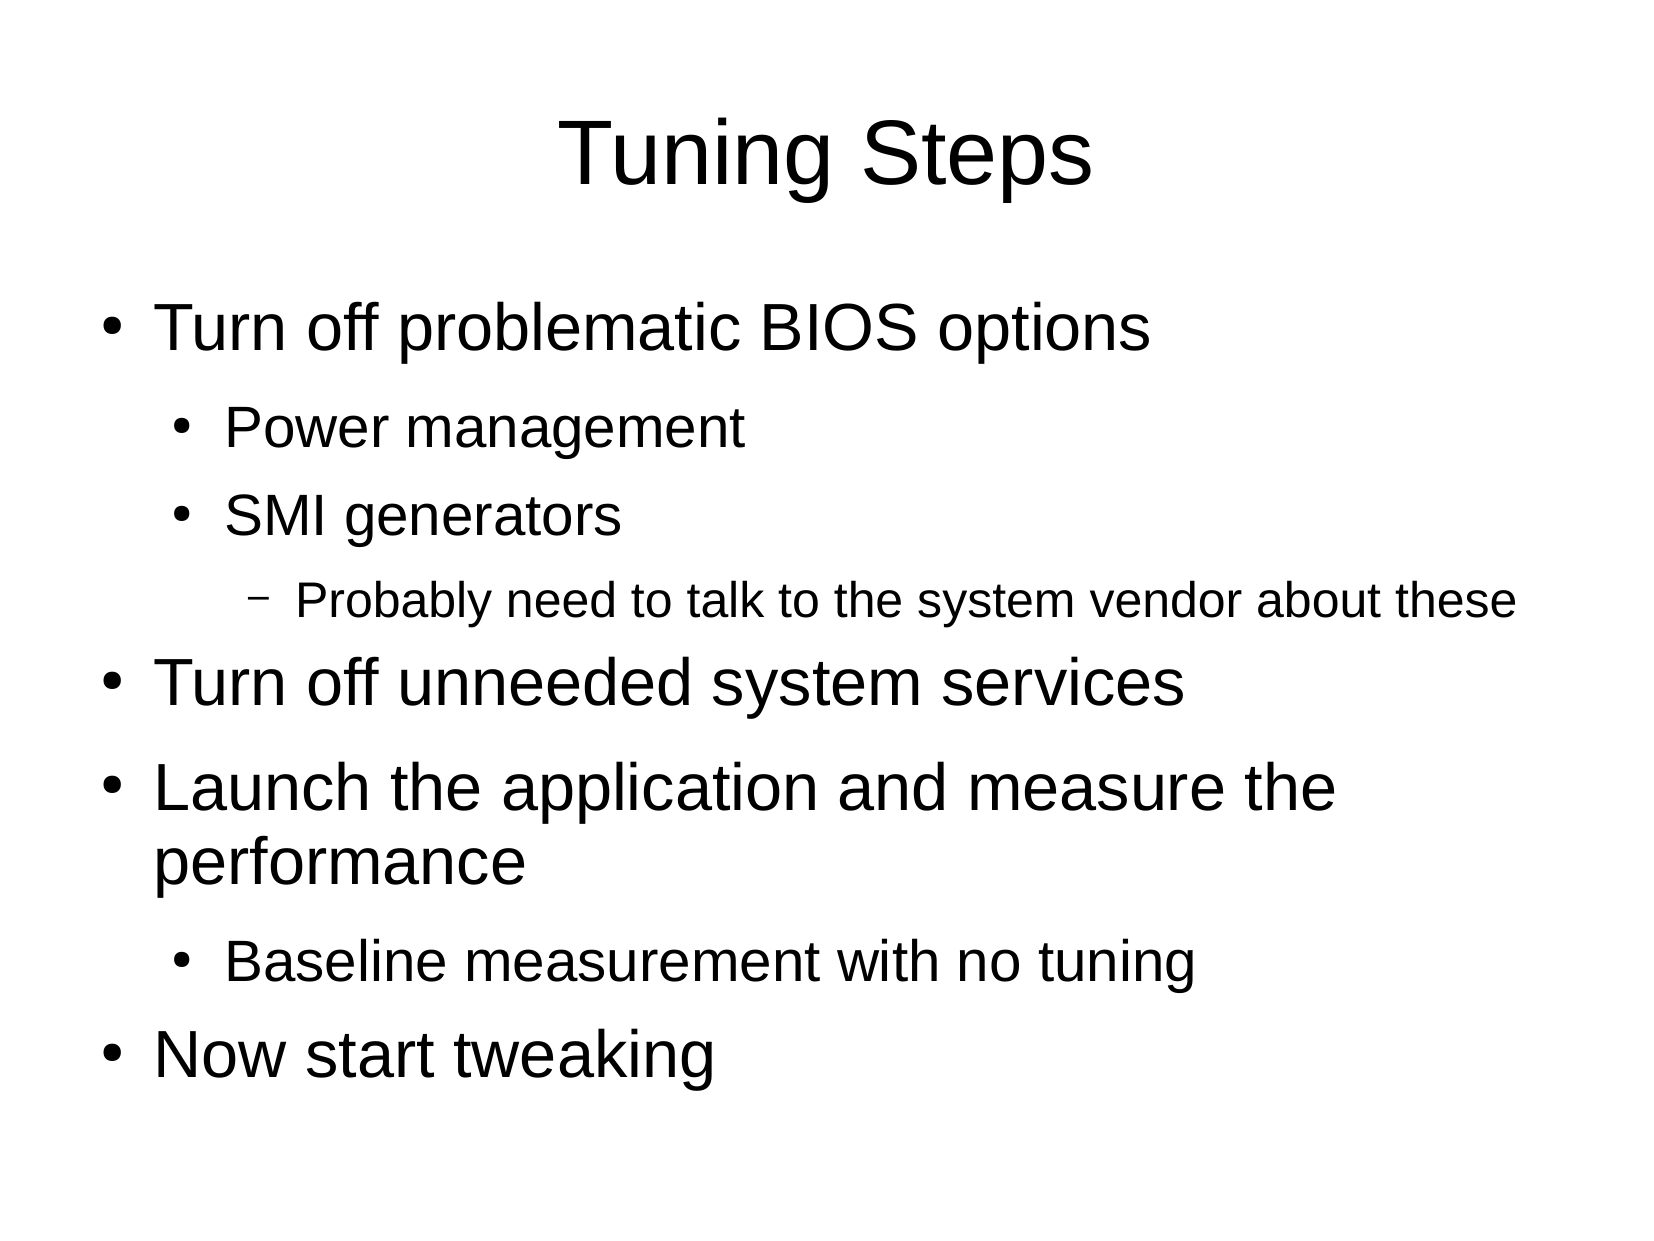

# Tuning Steps
Turn off problematic BIOS options
Power management
SMI generators
Probably need to talk to the system vendor about these
Turn off unneeded system services
Launch the application and measure the performance
Baseline measurement with no tuning
Now start tweaking